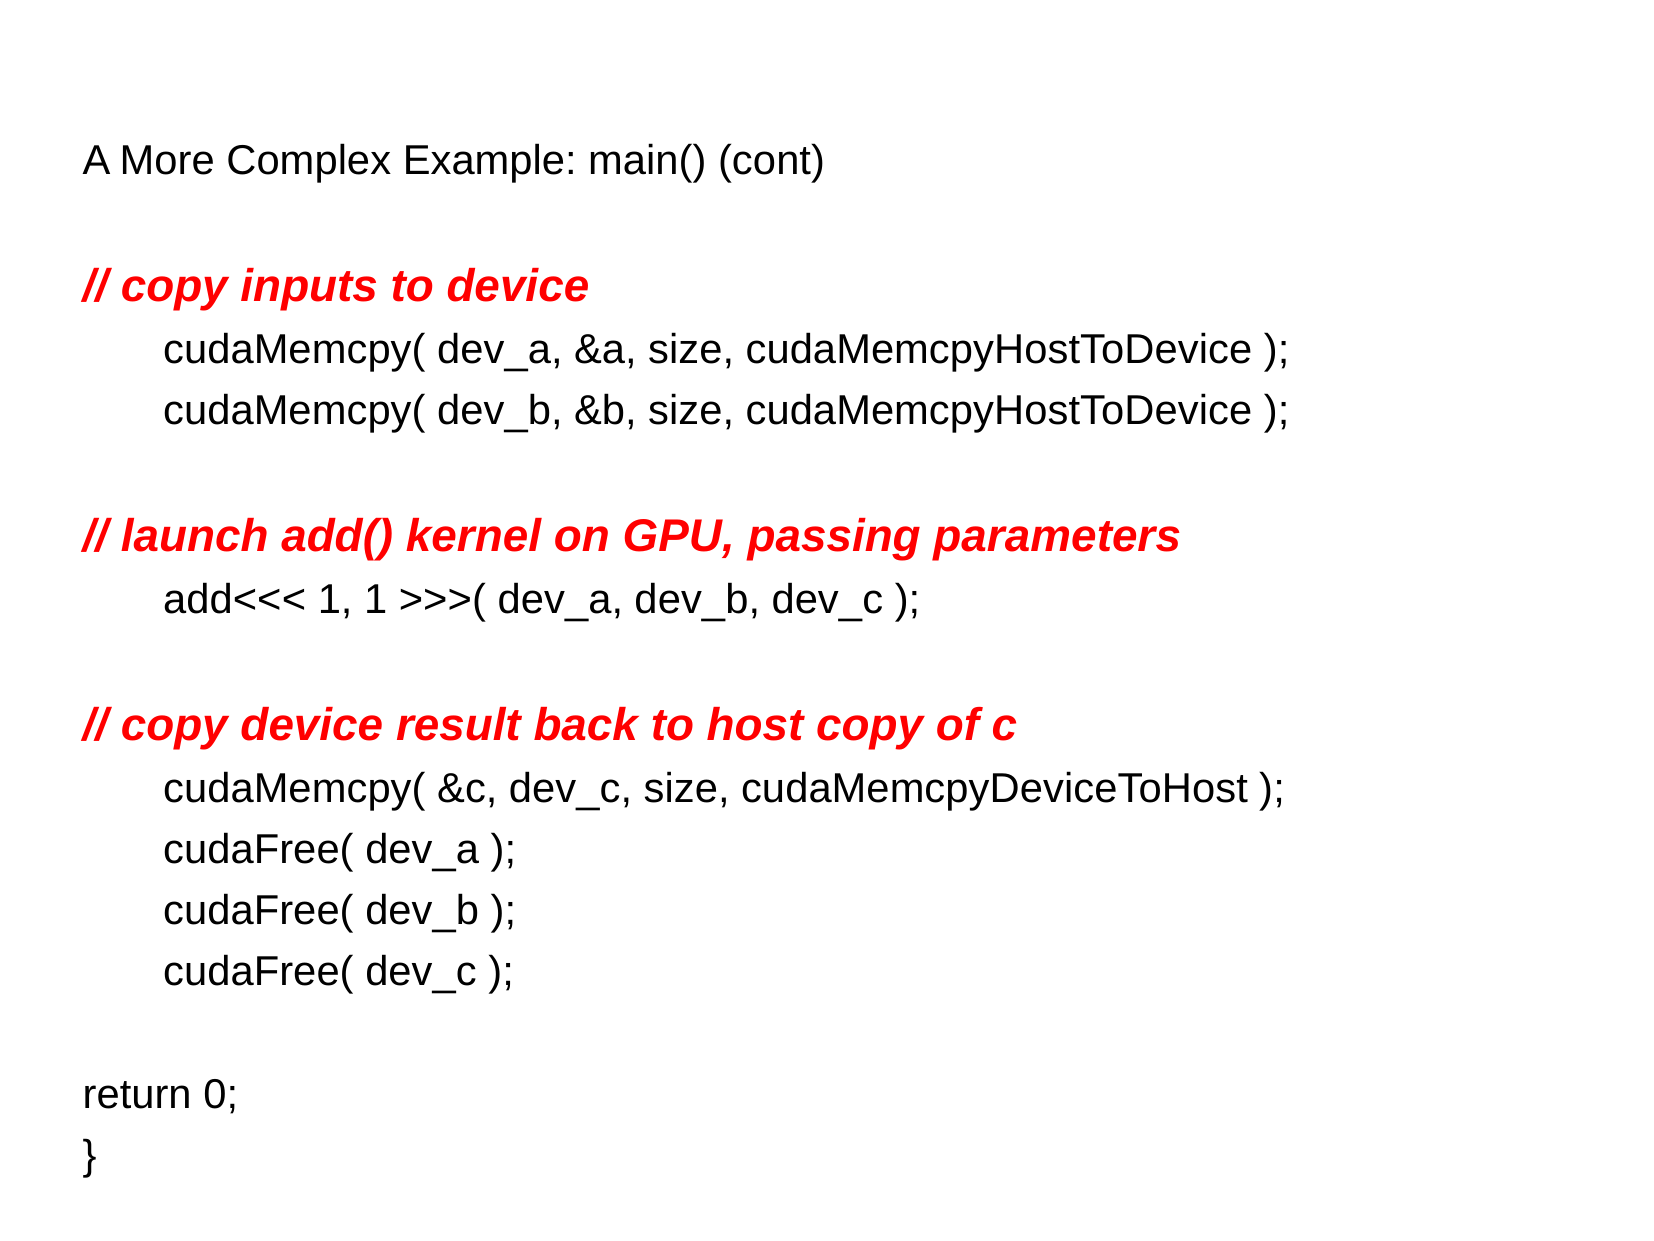

# A More Complex Example: main() (cont)
// copy inputs to device
 cudaMemcpy( dev_a, &a, size, cudaMemcpyHostToDevice );
 cudaMemcpy( dev_b, &b, size, cudaMemcpyHostToDevice );
// launch add() kernel on GPU, passing parameters
 add<<< 1, 1 >>>( dev_a, dev_b, dev_c );
// copy device result back to host copy of c
 cudaMemcpy( &c, dev_c, size, cudaMemcpyDeviceToHost );
 cudaFree( dev_a );
 cudaFree( dev_b );
 cudaFree( dev_c );
return 0;
}